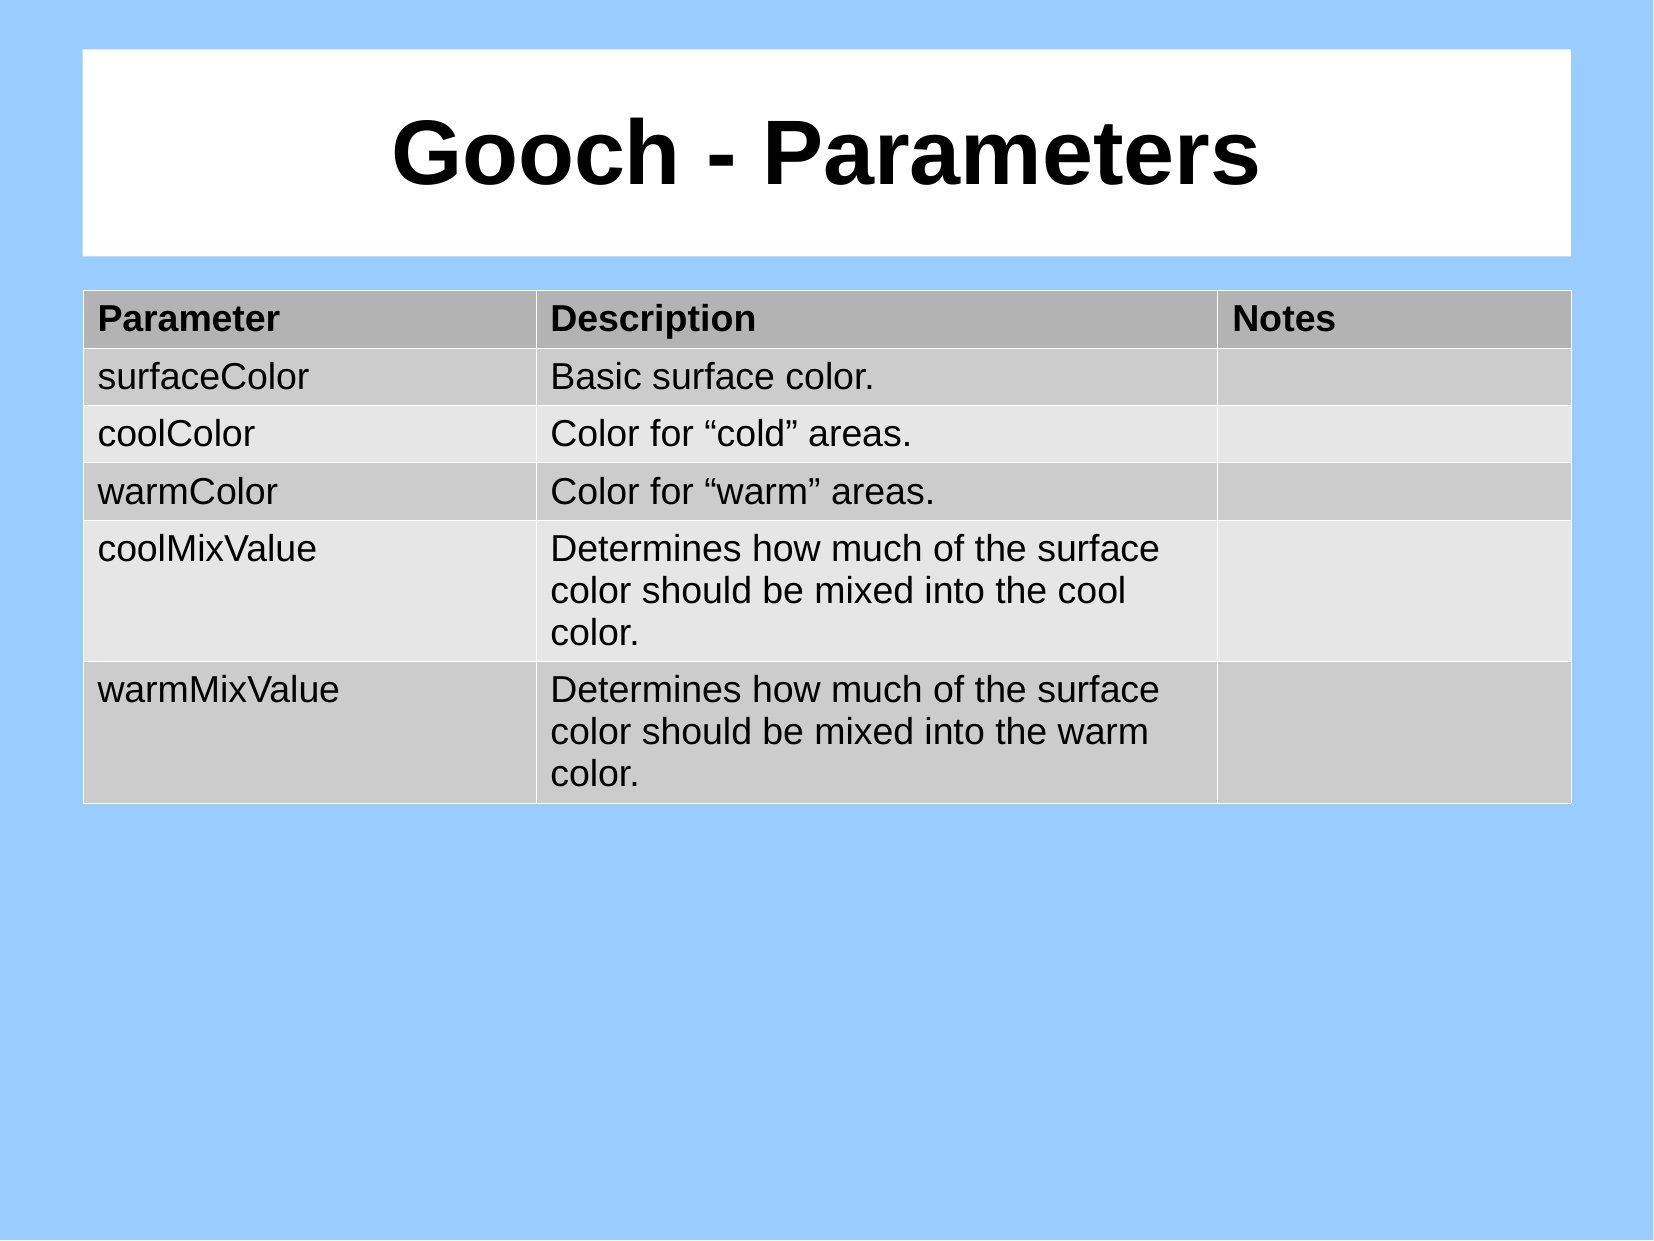

# Gooch - Parameters
| Parameter | Description | Notes |
| --- | --- | --- |
| surfaceColor | Basic surface color. | |
| coolColor | Color for “cold” areas. | |
| warmColor | Color for “warm” areas. | |
| coolMixValue | Determines how much of the surface color should be mixed into the cool color. | |
| warmMixValue | Determines how much of the surface color should be mixed into the warm color. | |